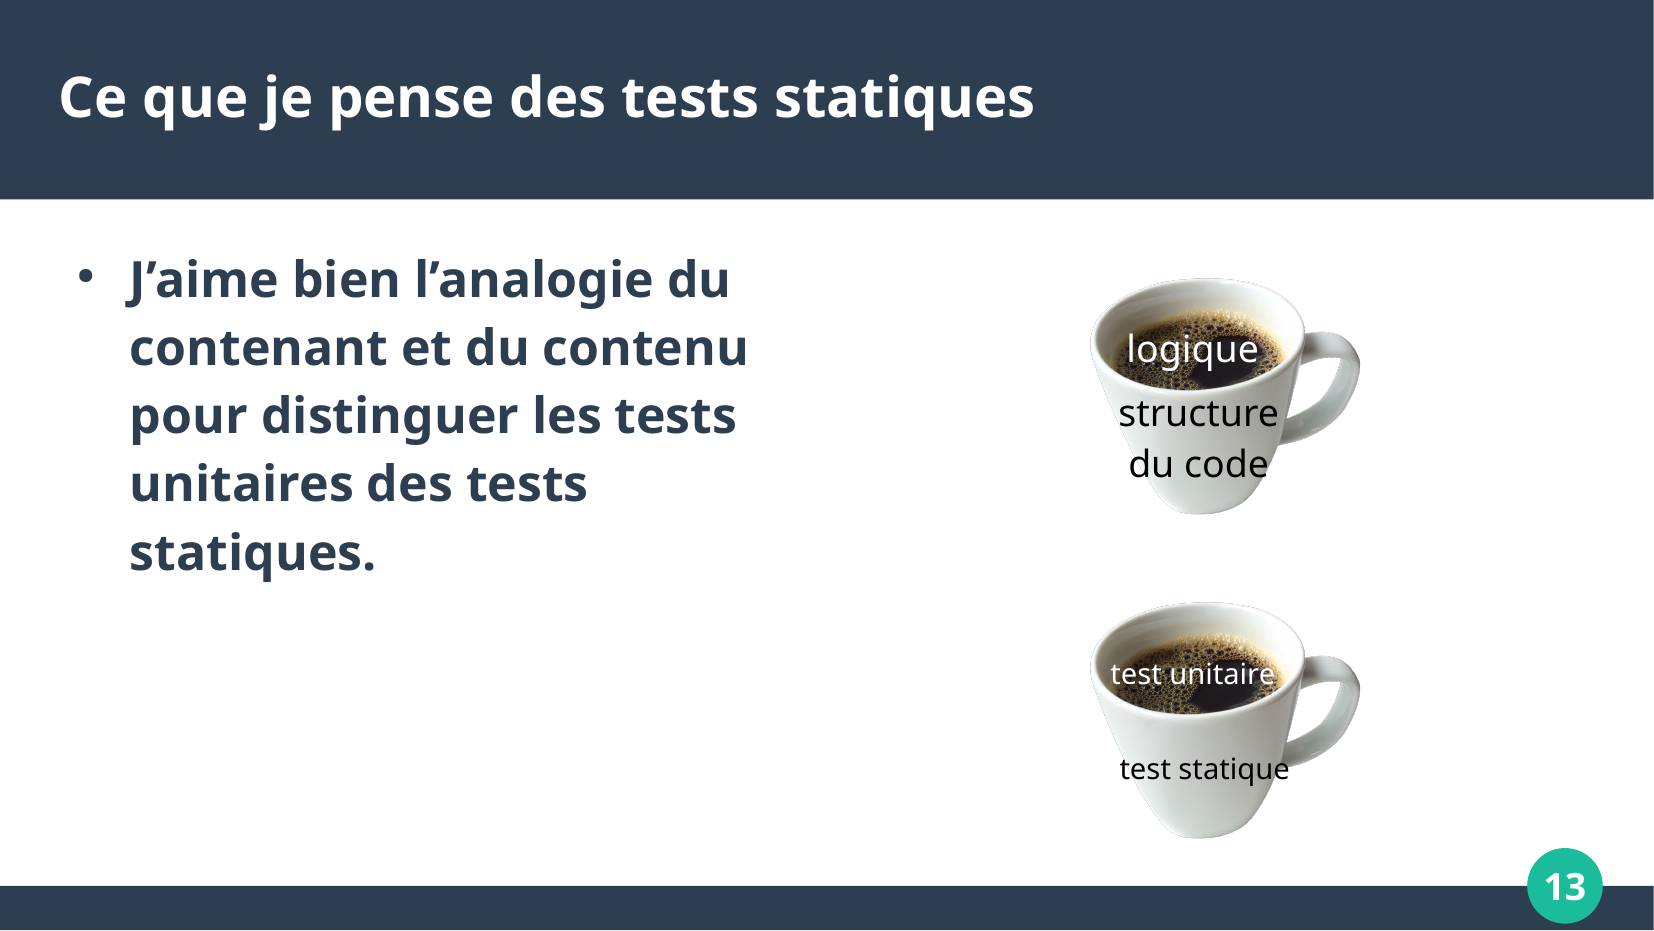

# Ce que je pense des tests statiques
J’aime bien l’analogie du contenant et du contenu pour distinguer les tests unitaires des tests statiques.
logique
structure du code
test unitaire
test statique